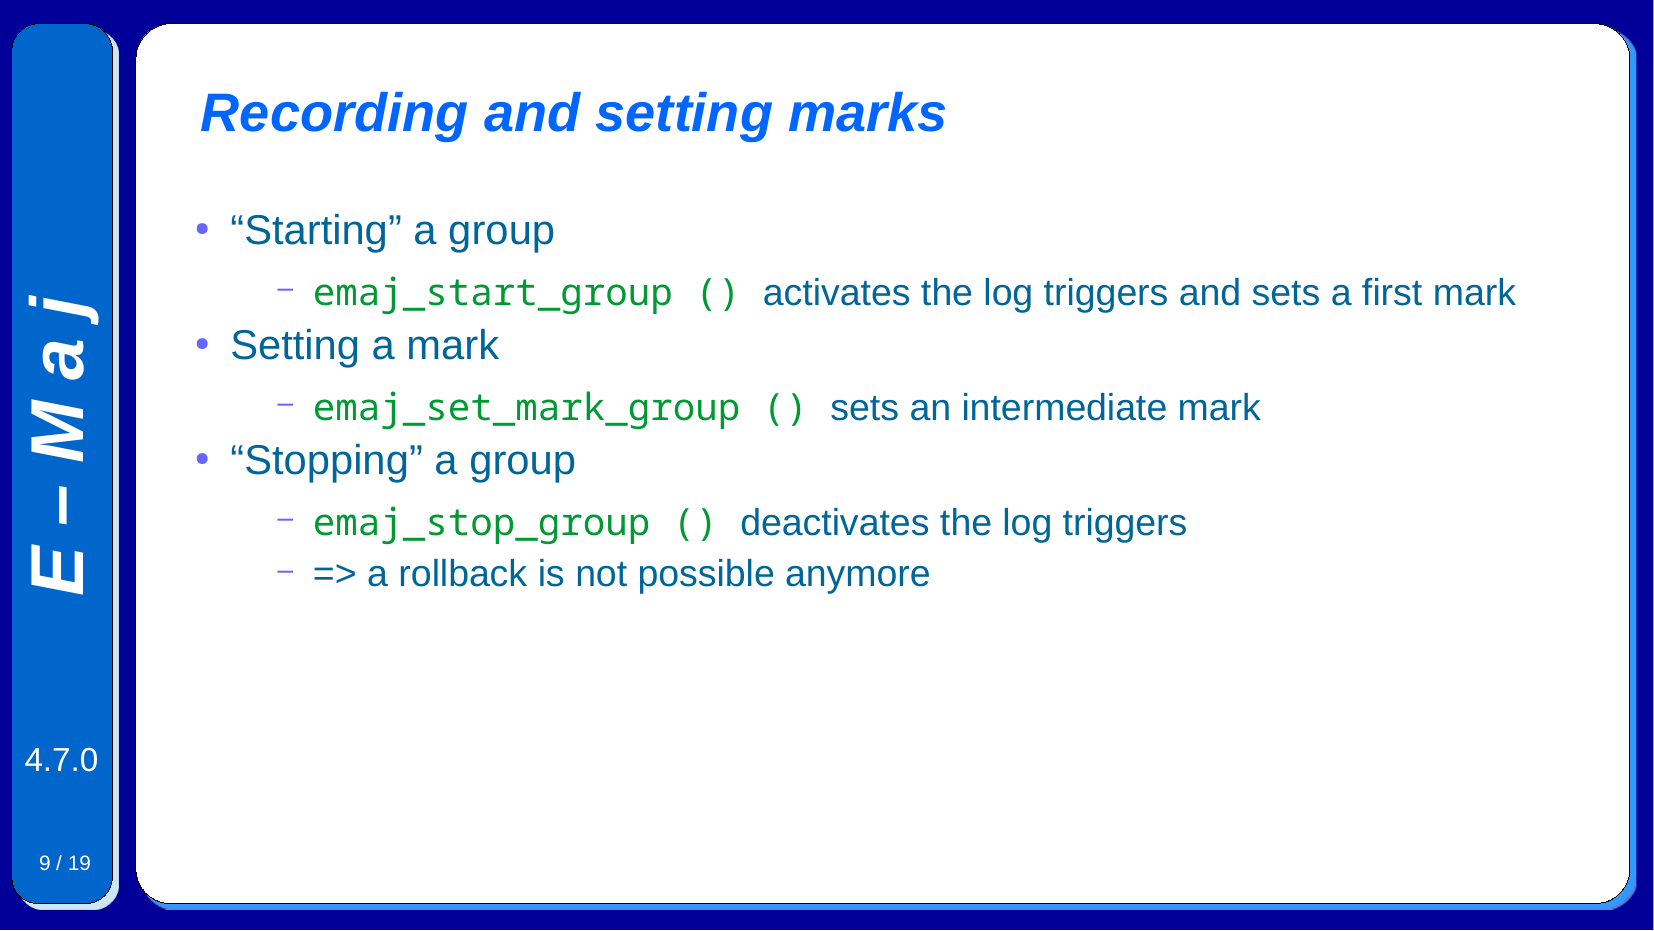

# Recording and setting marks
“Starting” a group
emaj_start_group () activates the log triggers and sets a first mark
Setting a mark
emaj_set_mark_group () sets an intermediate mark
“Stopping” a group
emaj_stop_group () deactivates the log triggers
=> a rollback is not possible anymore